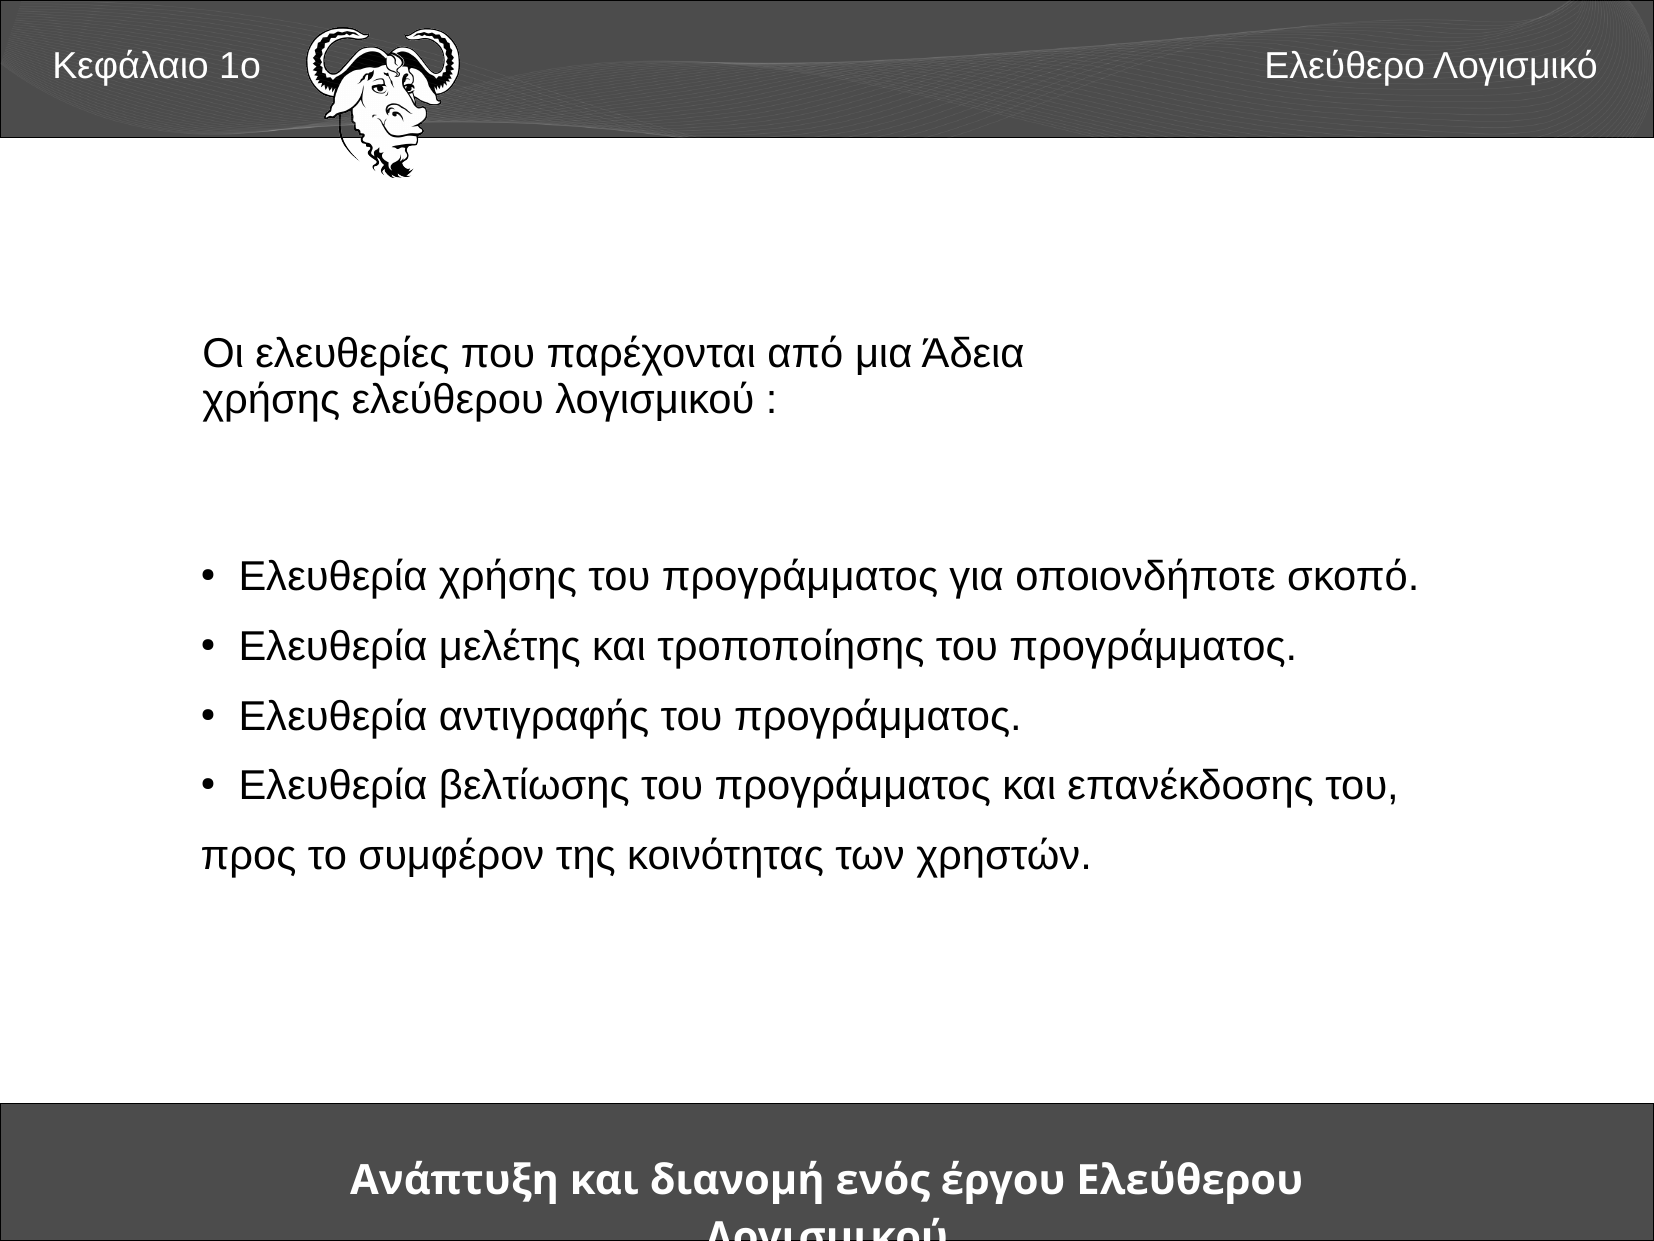

Κεφάλαιο 1ο
Ελεύθερο Λογισμικό
Οι ελευθερίες που παρέχονται από μια Άδεια χρήσης ελεύθερου λογισμικού :
 Ελευθερία χρήσης του προγράμματος για οποιονδήποτε σκοπό.
 Ελευθερία μελέτης και τροποποίησης του προγράμματος.
 Ελευθερία αντιγραφής του προγράμματος.
 Ελευθερία βελτίωσης του προγράμματος και επανέκδοσης του, προς το συμφέρον της κοινότητας των χρηστών.
Ανάπτυξη και διανομή ενός έργου Ελεύθερου Λογισμικού